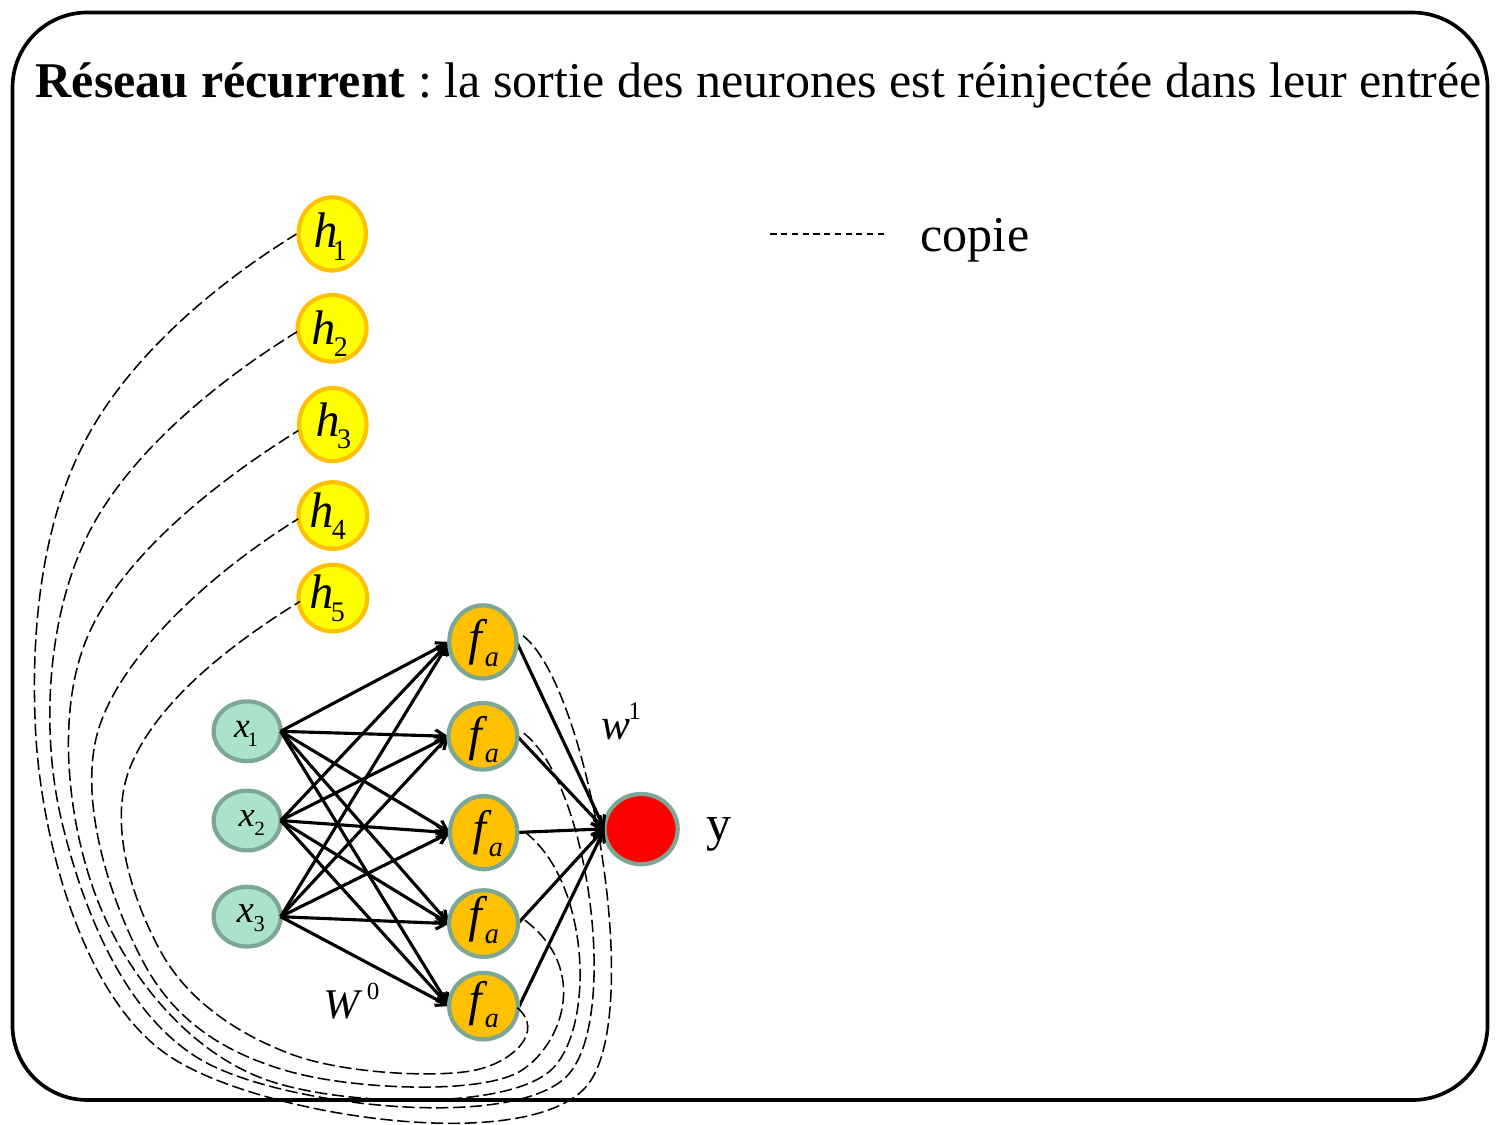

Réseau récurrent : la sortie des neurones est réinjectée dans leur entrée
copie
y